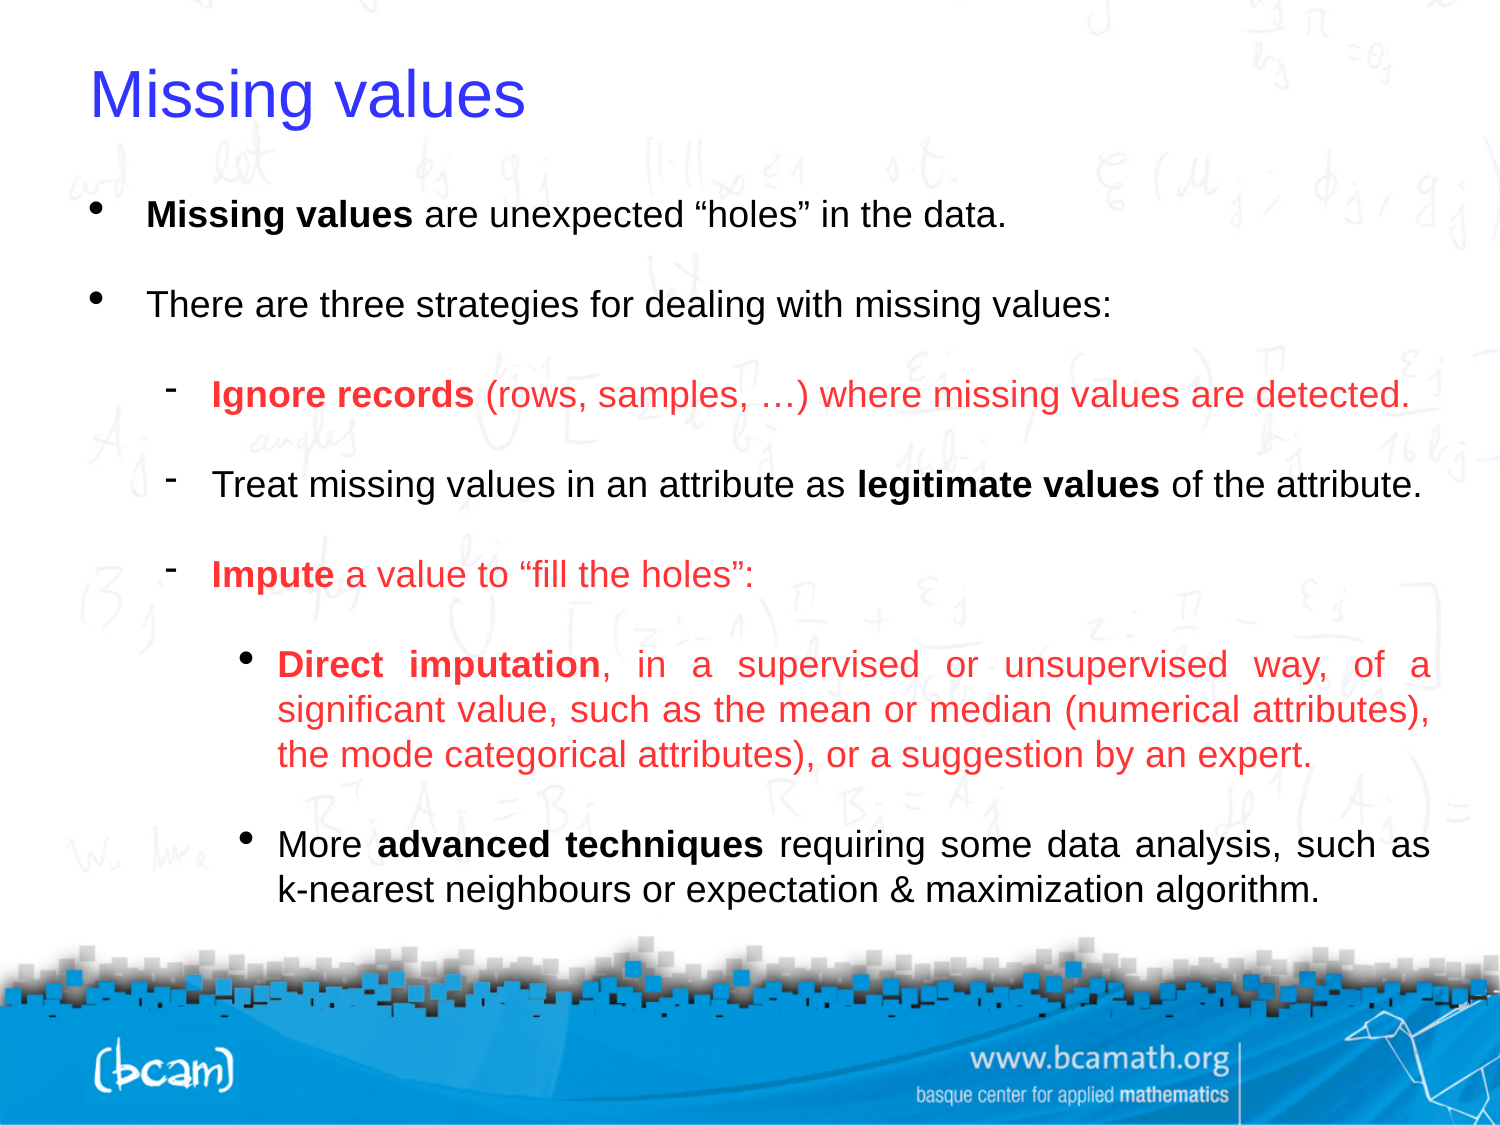

Missing values
Missing values are unexpected “holes” in the data.
There are three strategies for dealing with missing values:
Ignore records (rows, samples, …) where missing values are detected.
Treat missing values in an attribute as legitimate values of the attribute.
Impute a value to “fill the holes”:
Direct imputation, in a supervised or unsupervised way, of a significant value, such as the mean or median (numerical attributes), the mode categorical attributes), or a suggestion by an expert.
More advanced techniques requiring some data analysis, such as k-nearest neighbours or expectation & maximization algorithm.